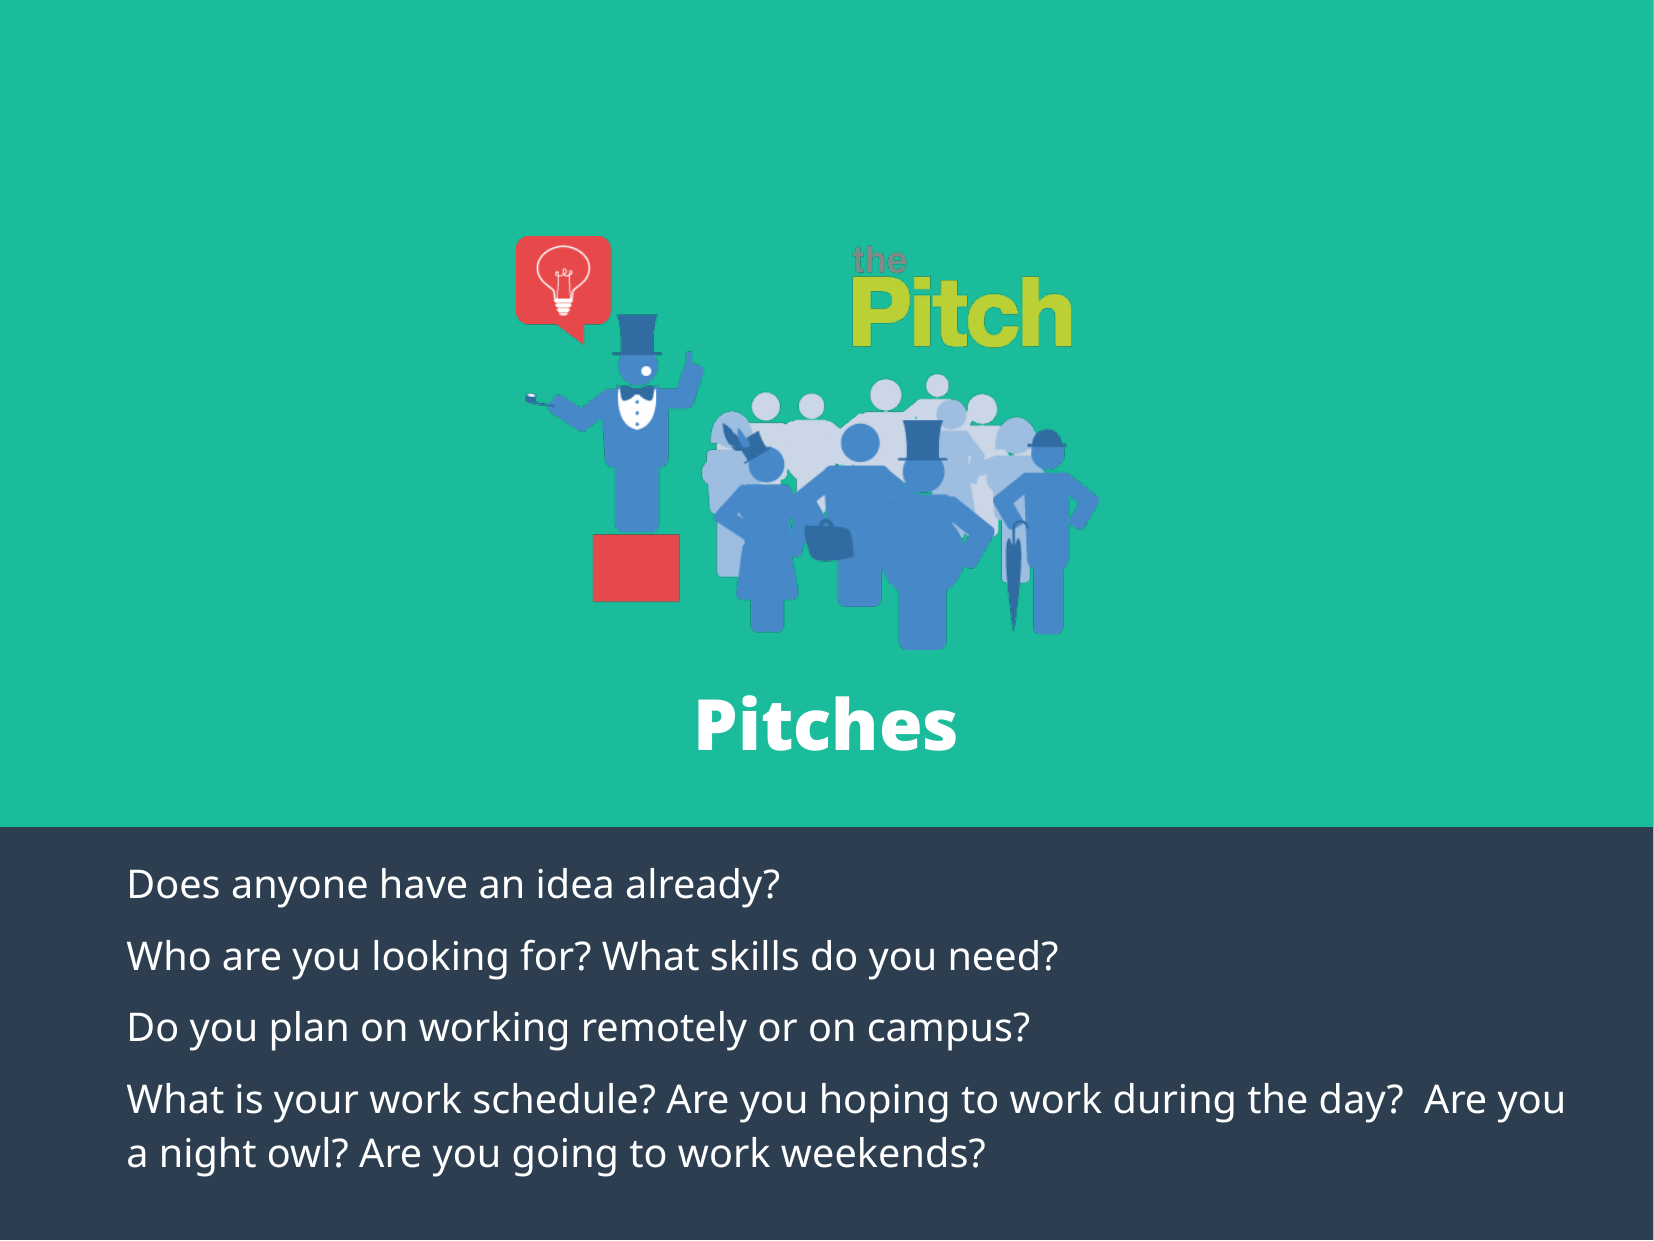

# Pitches
Does anyone have an idea already?
Who are you looking for? What skills do you need?
Do you plan on working remotely or on campus?
What is your work schedule? Are you hoping to work during the day? Are you a night owl? Are you going to work weekends?